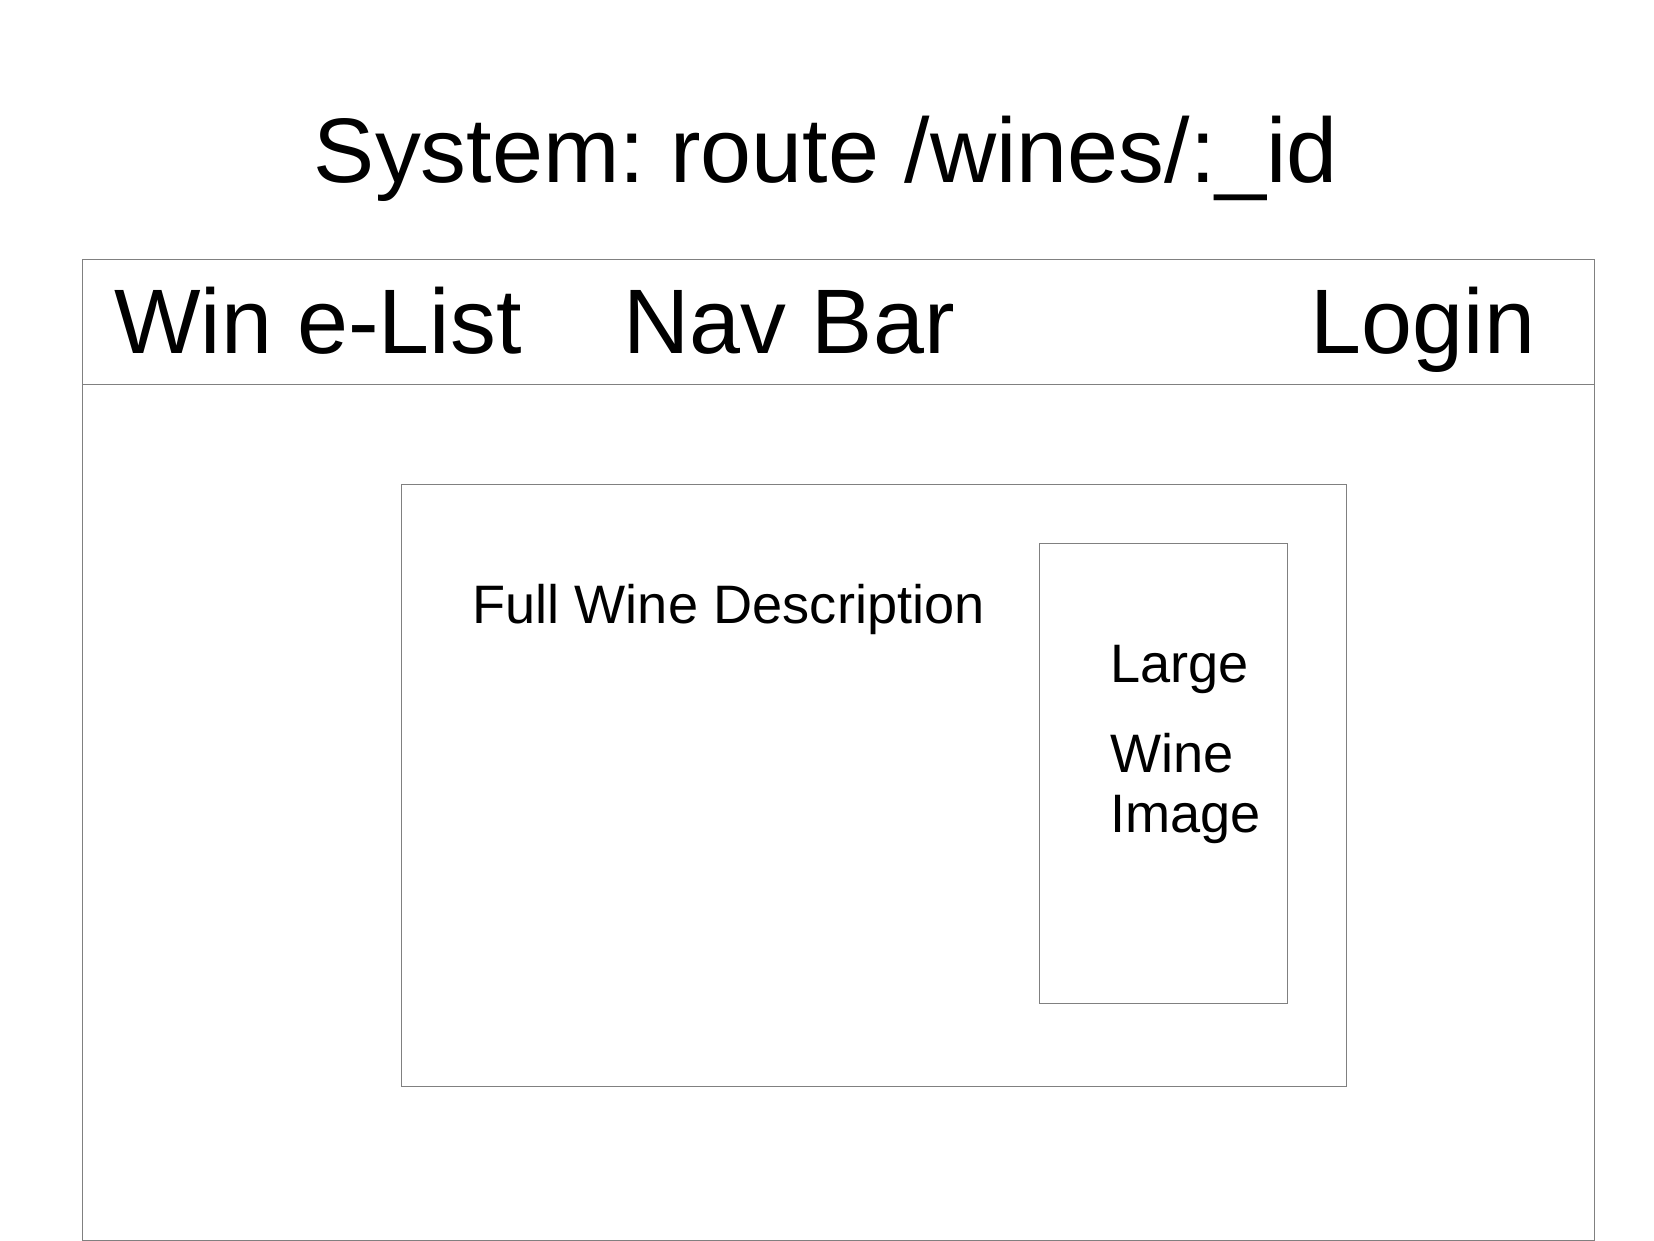

System: route /wines/:_id
# Win e-List Nav Bar Login
Full Wine Description
Large
Wine Image